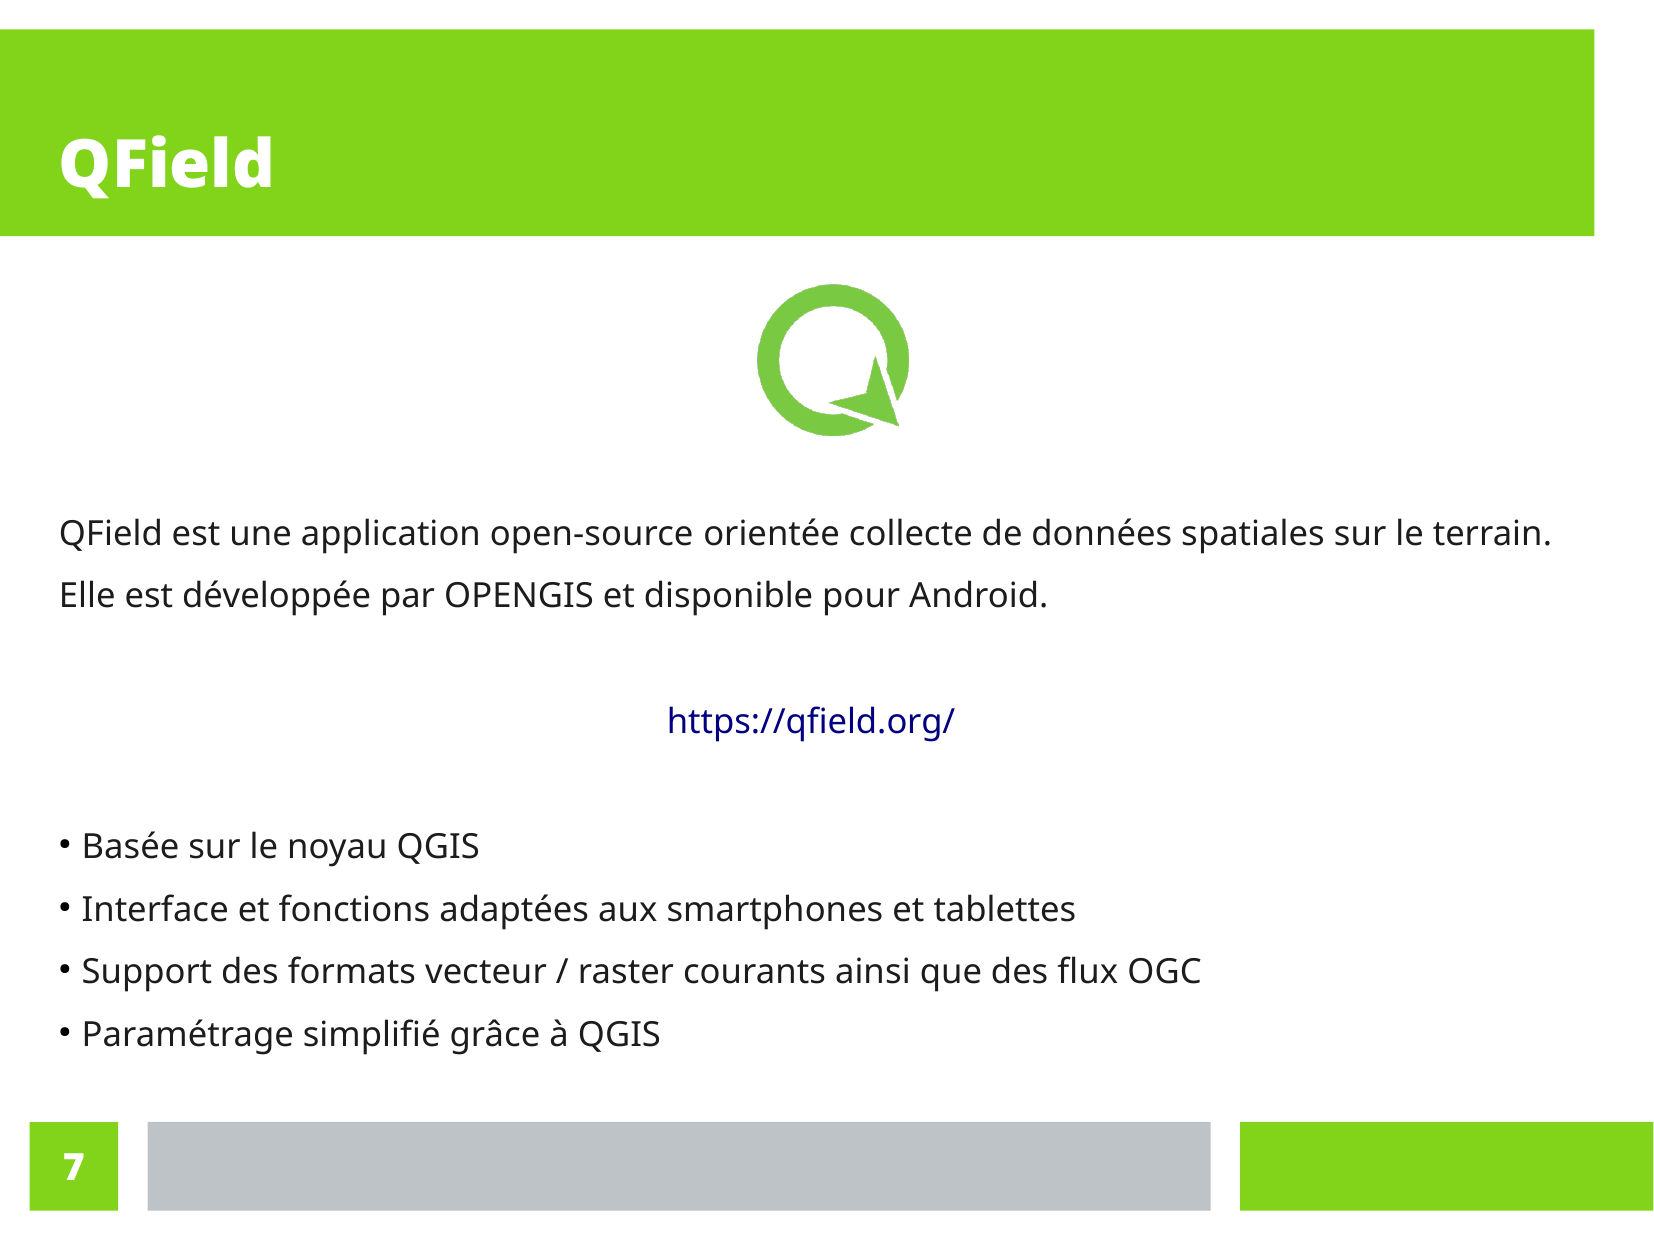

# QField
QField est une application open-source orientée collecte de données spatiales sur le terrain.
Elle est développée par OPENGIS et disponible pour Android.
https://qfield.org/
Basée sur le noyau QGIS
Interface et fonctions adaptées aux smartphones et tablettes
Support des formats vecteur / raster courants ainsi que des flux OGC
Paramétrage simplifié grâce à QGIS
7